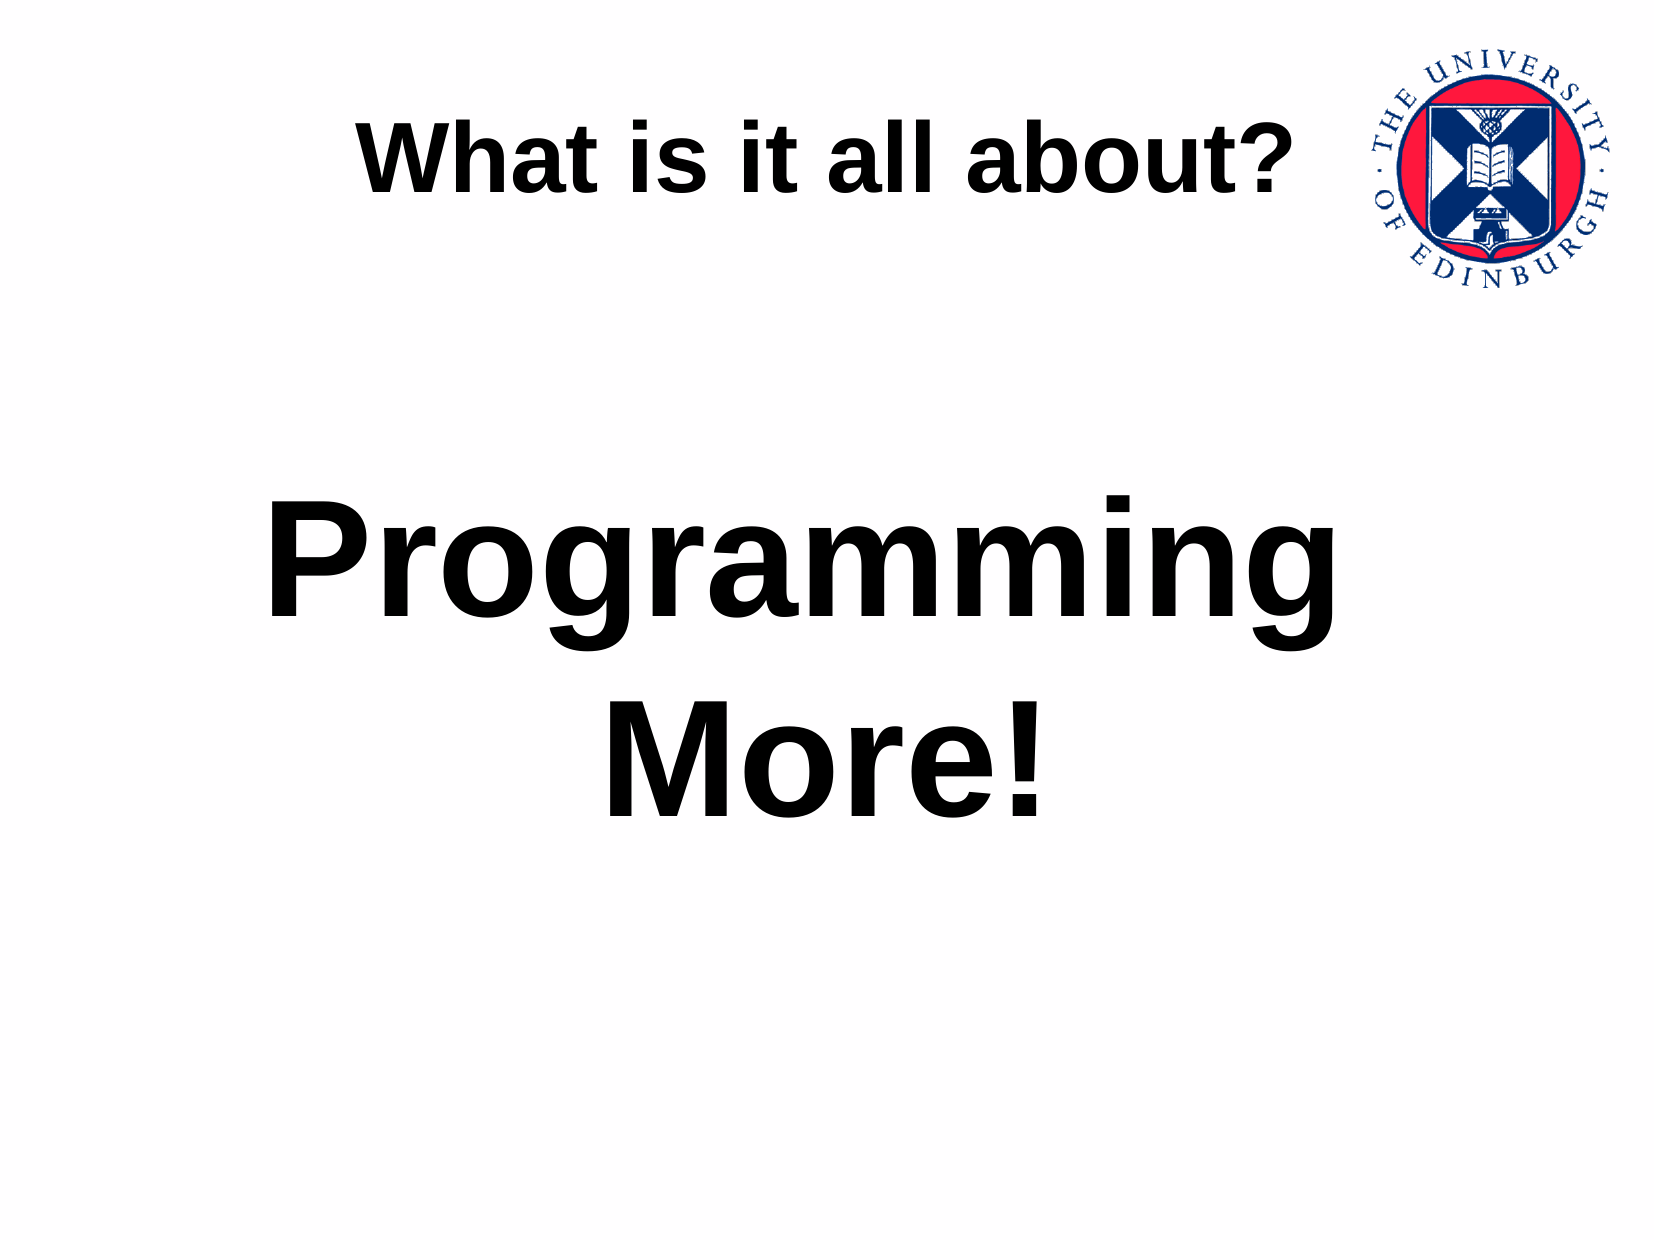

# What is it all about?
Programming
More!